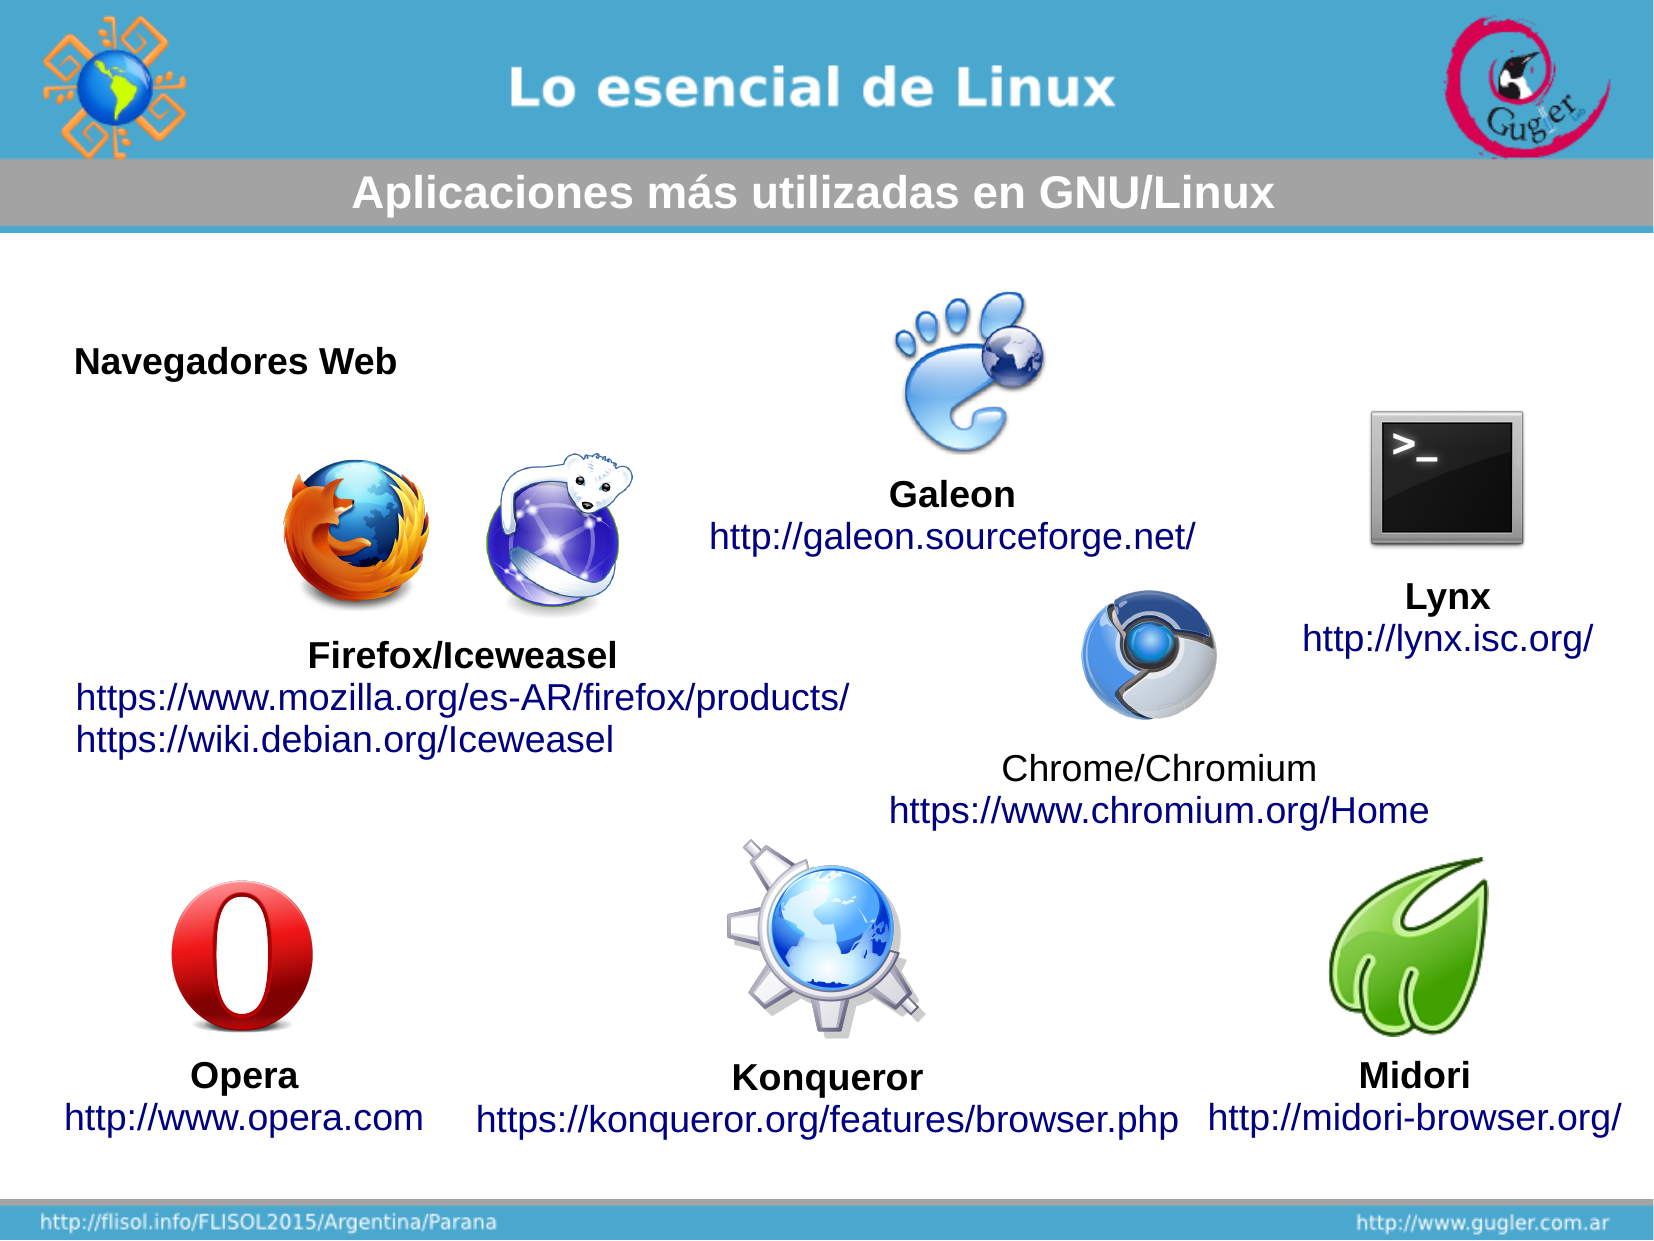

Aplicaciones más utilizadas en GNU/Linux
Navegadores Web
Galeon
http://galeon.sourceforge.net/
Lynx
http://lynx.isc.org/
Firefox/Iceweasel
https://www.mozilla.org/es-AR/firefox/products/
https://wiki.debian.org/Iceweasel
Chrome/Chromium
https://www.chromium.org/Home
Midori
http://midori-browser.org/
Opera
http://www.opera.com
Konqueror
https://konqueror.org/features/browser.php